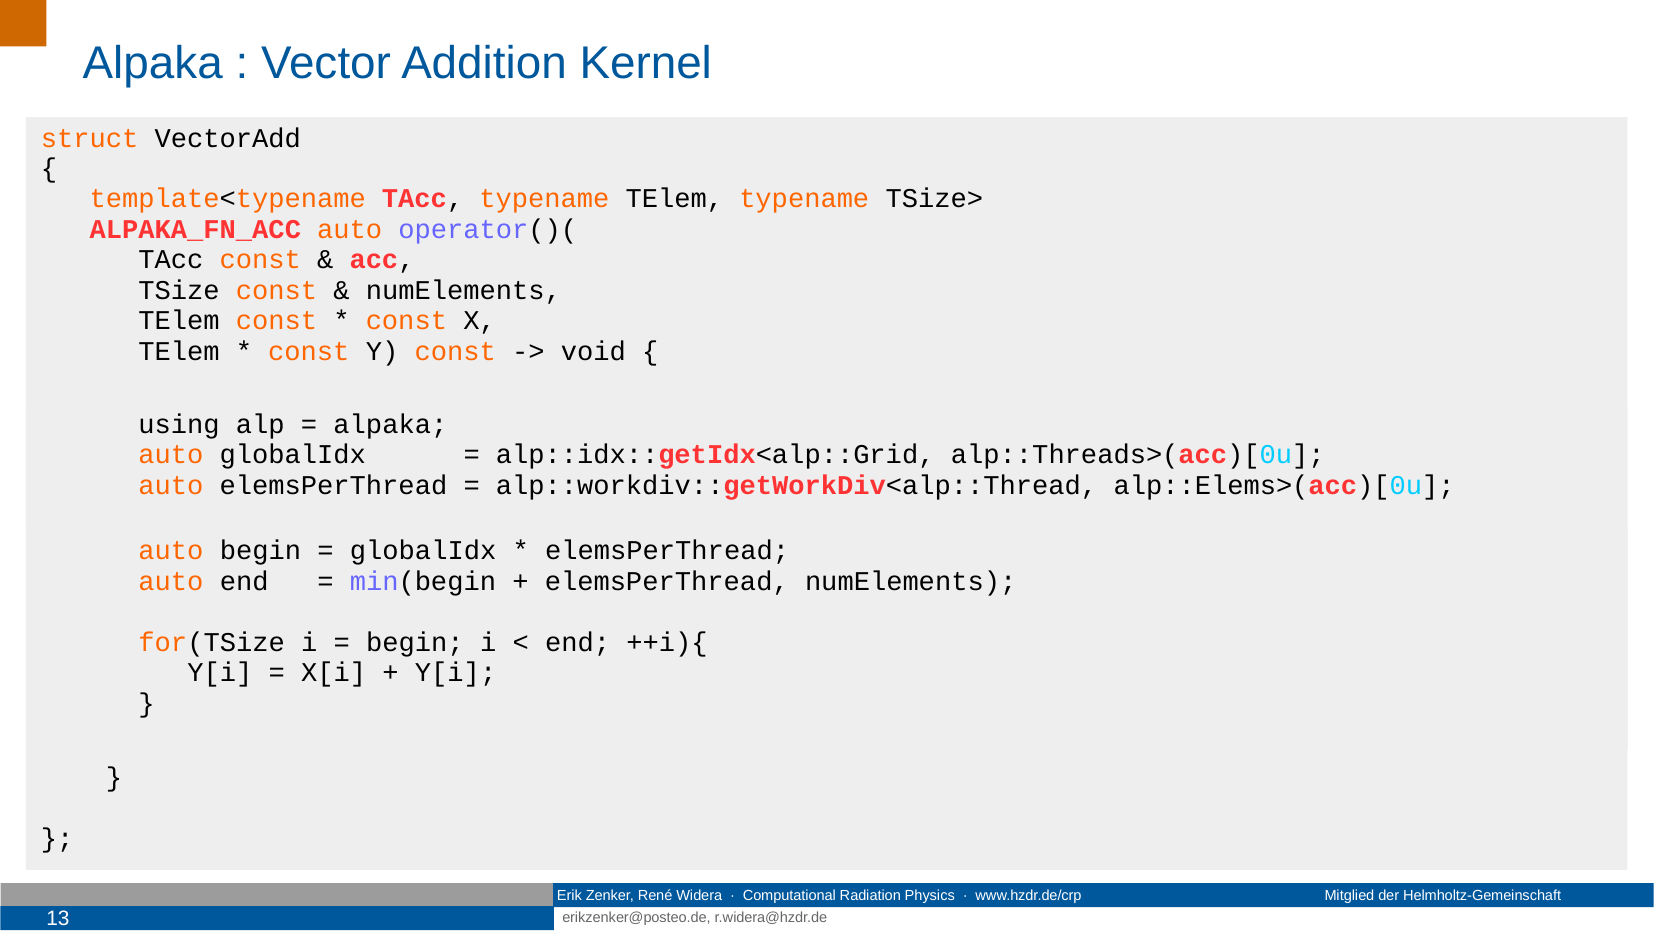

# Alpaka : Vector Addition Kernel
struct VectorAdd
{
 template<typename TAcc, typename TElem, typename TSize>
 ALPAKA_FN_ACC auto operator()(
 TAcc const & acc,
 TSize const & numElements,
 TElem const * const X,
 TElem * const Y) const -> void {
 }
};
 using alp = alpaka;
 auto globalIdx = alp::idx::getIdx<alp::Grid, alp::Threads>(acc)[0u];
 auto elemsPerThread = alp::workdiv::getWorkDiv<alp::Thread, alp::Elems>(acc)[0u];
 auto begin = globalIdx * elemsPerThread;
 auto end = min(begin + elemsPerThread, numElements);
 for(TSize i = begin; i < end; ++i){
 Y[i] = X[i] + Y[i];
 }